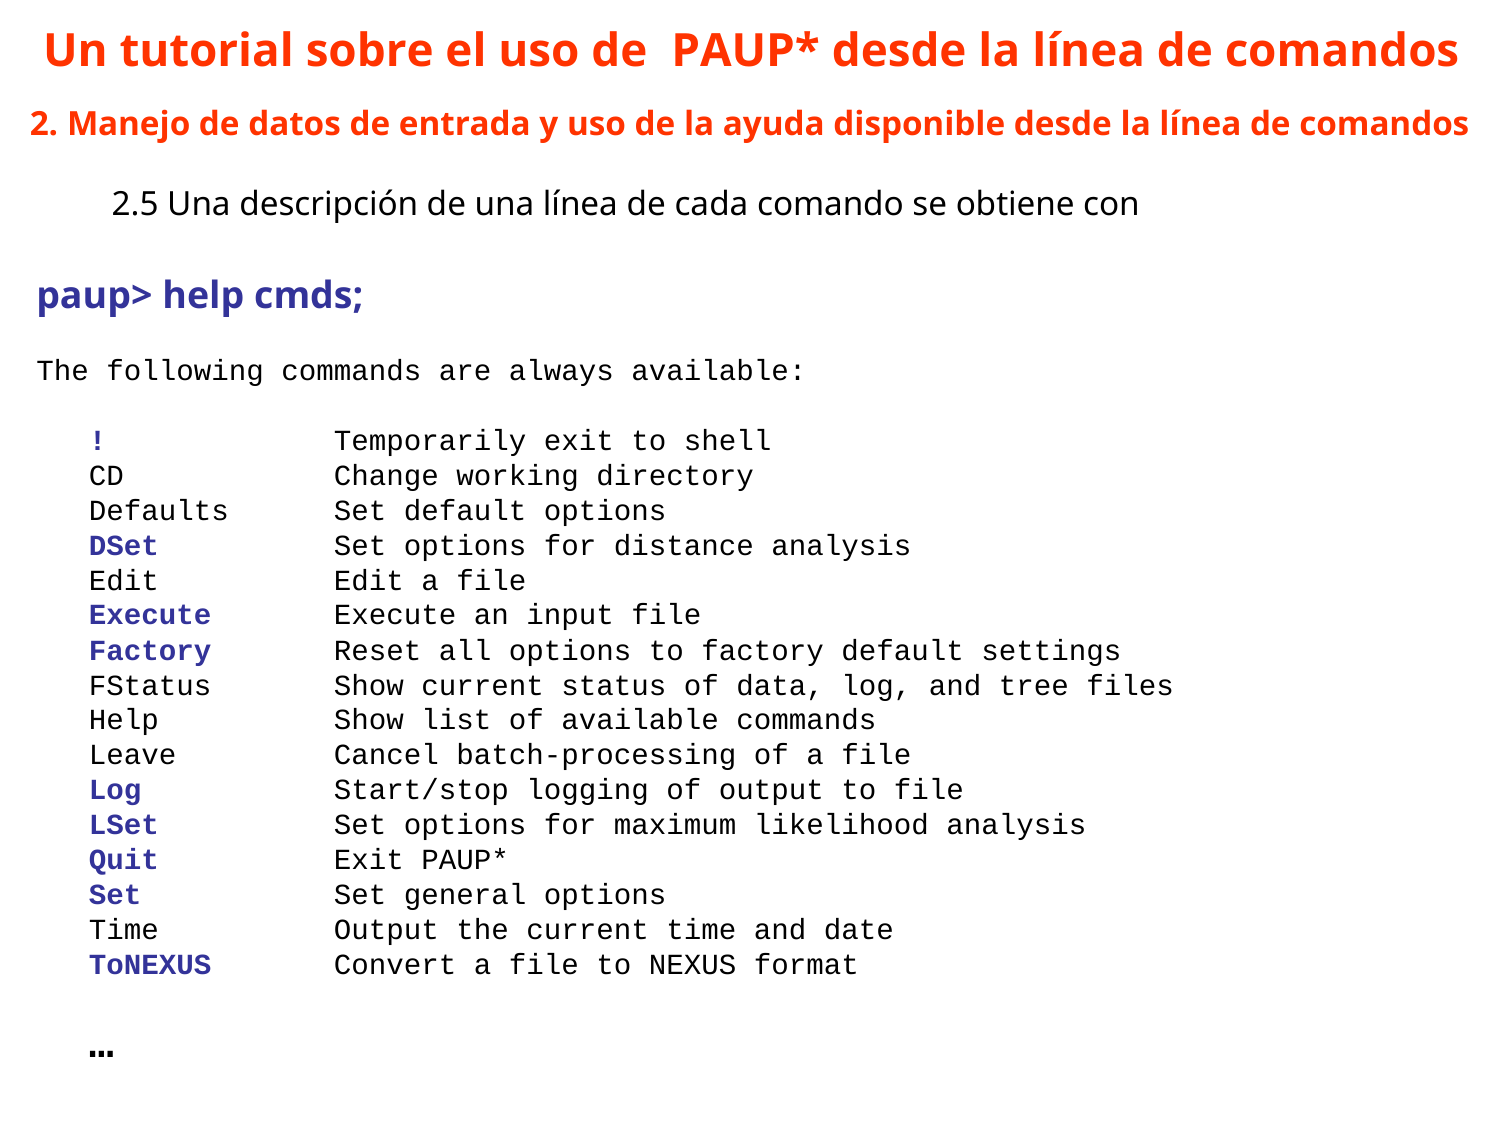

Un tutorial sobre el uso de PAUP* desde la línea de comandos
2. Manejo de datos de entrada y uso de la ayuda disponible desde la línea de comandos
2.5 Una descripción de una línea de cada comando se obtiene con
paup> help cmds;
The following commands are always available:
 ! Temporarily exit to shell
 CD Change working directory
 Defaults Set default options
 DSet Set options for distance analysis
 Edit Edit a file
 Execute Execute an input file
 Factory Reset all options to factory default settings
 FStatus Show current status of data, log, and tree files
 Help Show list of available commands
 Leave Cancel batch-processing of a file
 Log Start/stop logging of output to file
 LSet Set options for maximum likelihood analysis
 Quit Exit PAUP*
 Set Set general options
 Time Output the current time and date
 ToNEXUS Convert a file to NEXUS format
 …